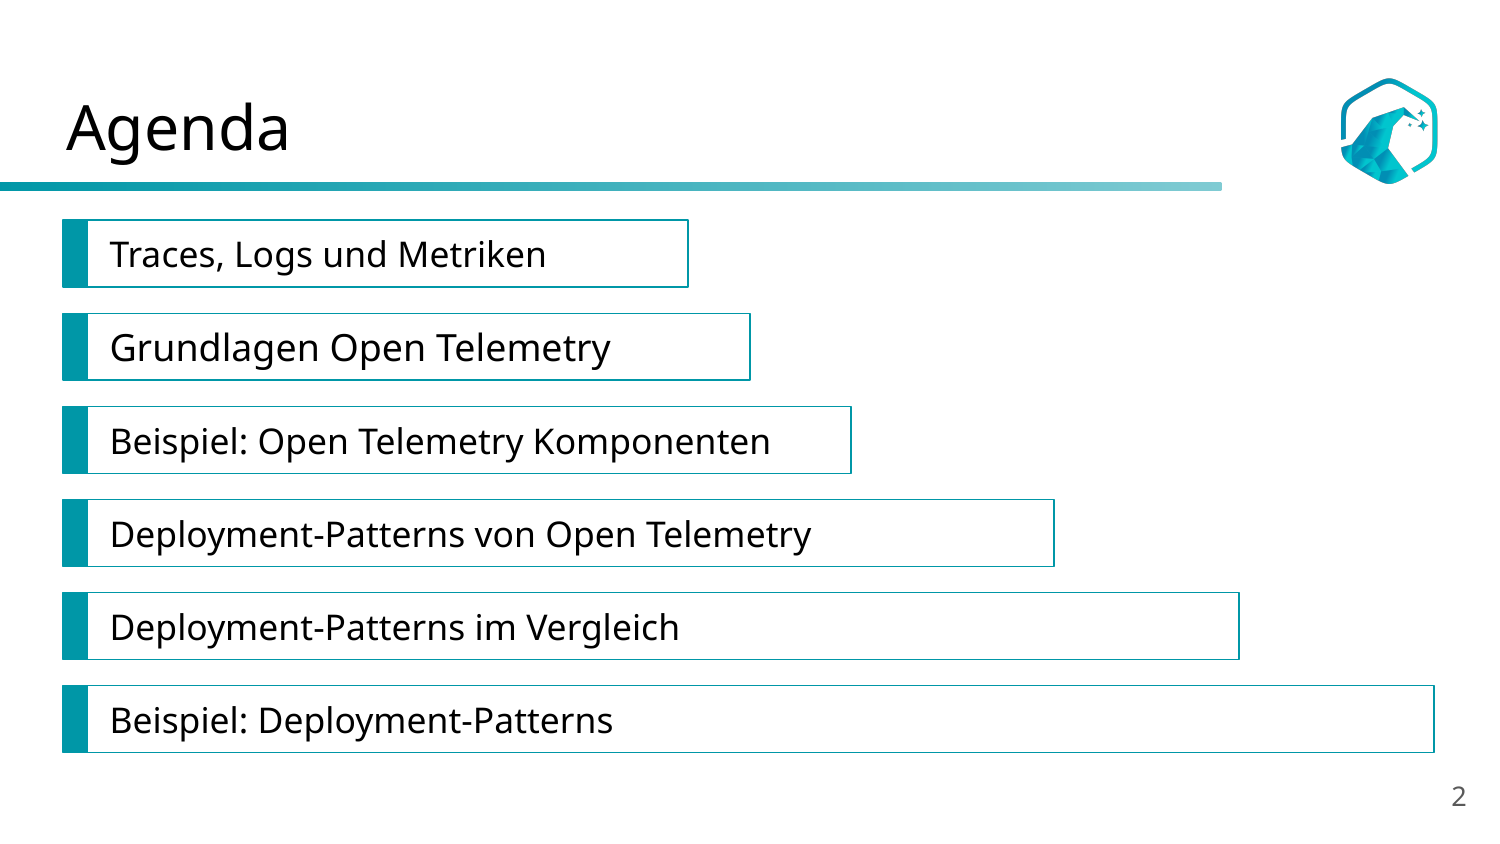

# Agenda
Traces, Logs und Metriken
Grundlagen Open Telemetry
Beispiel: Open Telemetry Komponenten
Deployment-Patterns von Open Telemetry
Deployment-Patterns im Vergleich
Beispiel: Deployment-Patterns